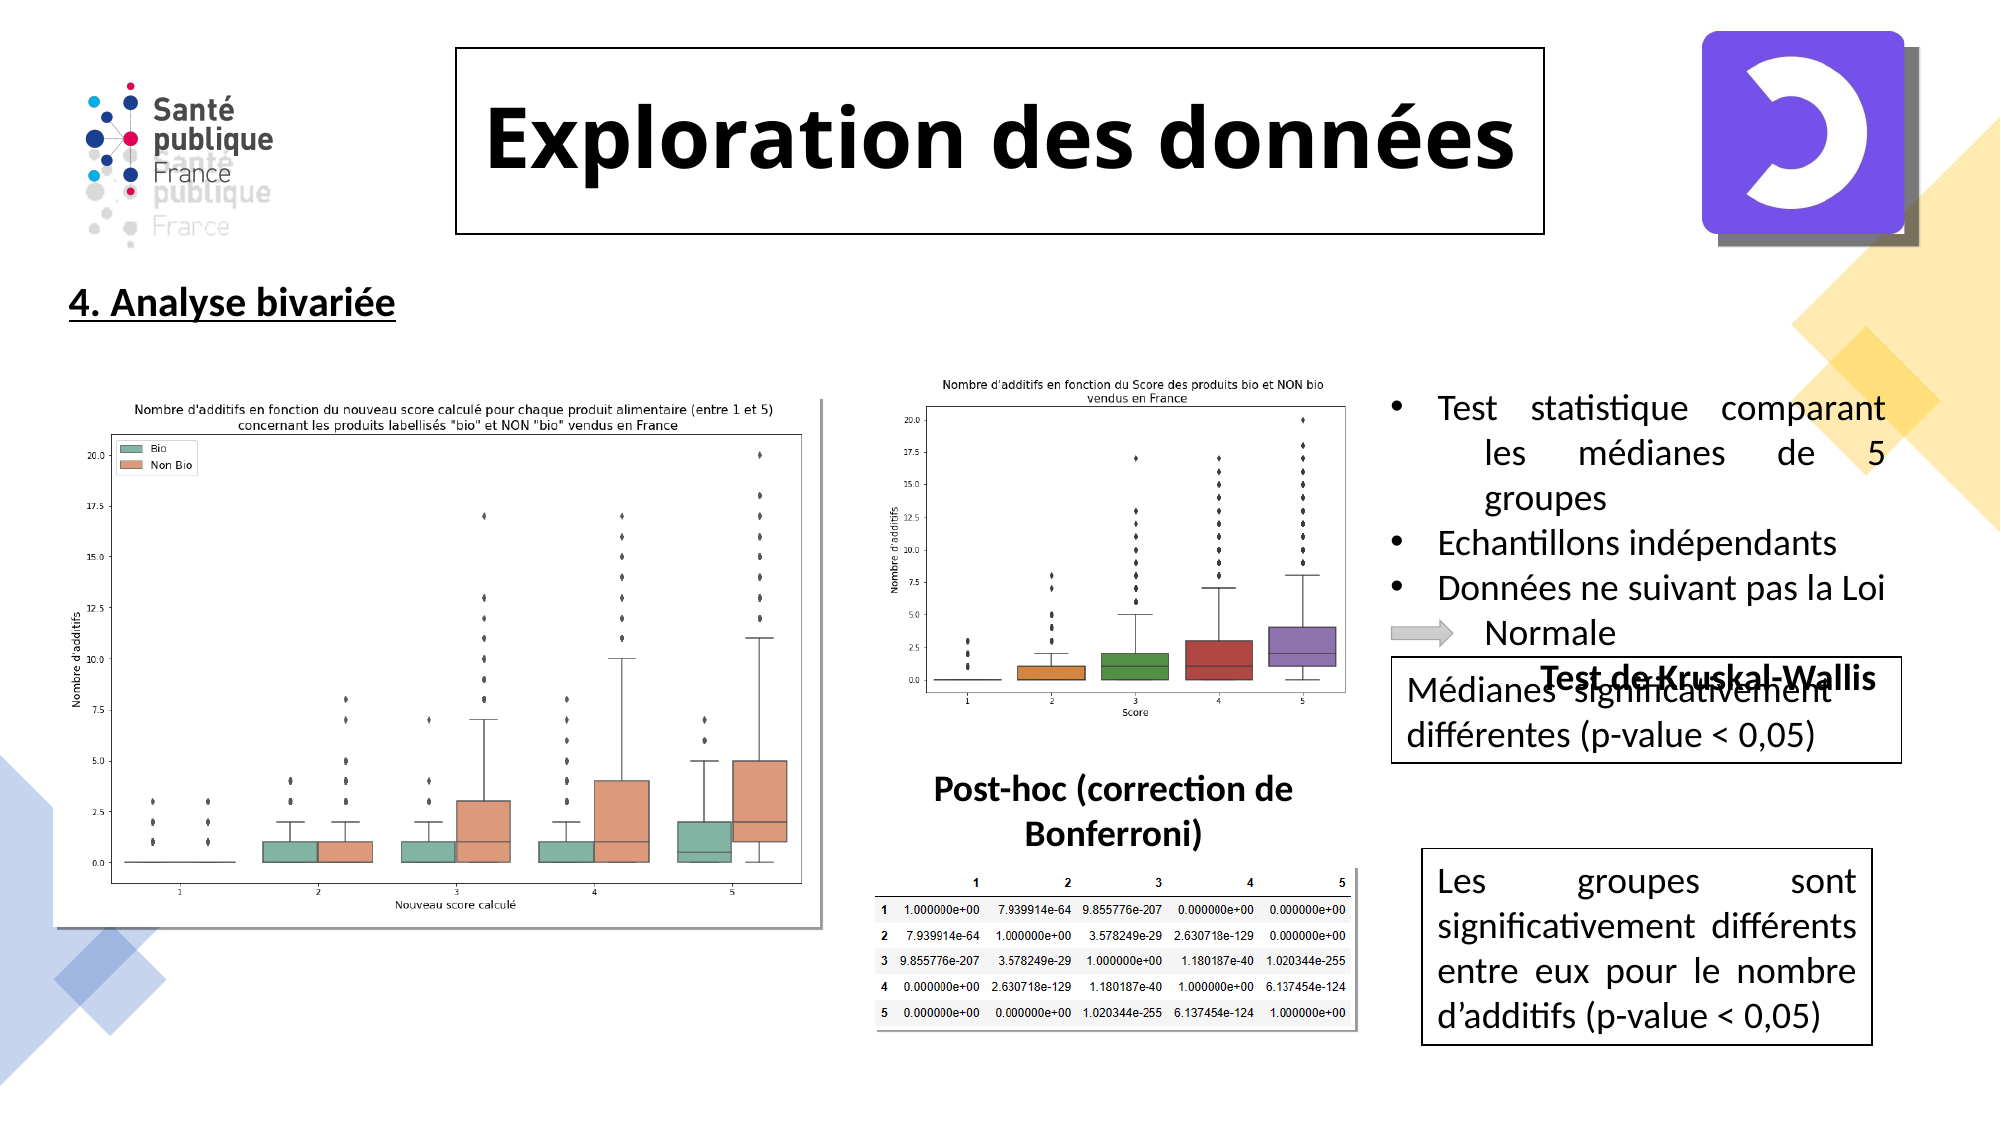

# Exploration des données
4. Analyse bivariée
Test statistique comparant les médianes de 5 groupes
Echantillons indépendants
Données ne suivant pas la Loi Normale
Test de Kruskal-Wallis
Médianes significativement différentes (p-value < 0,05)
Post-hoc (correction de Bonferroni)
Les groupes sont significativement différents entre eux pour le nombre d’additifs (p-value < 0,05)